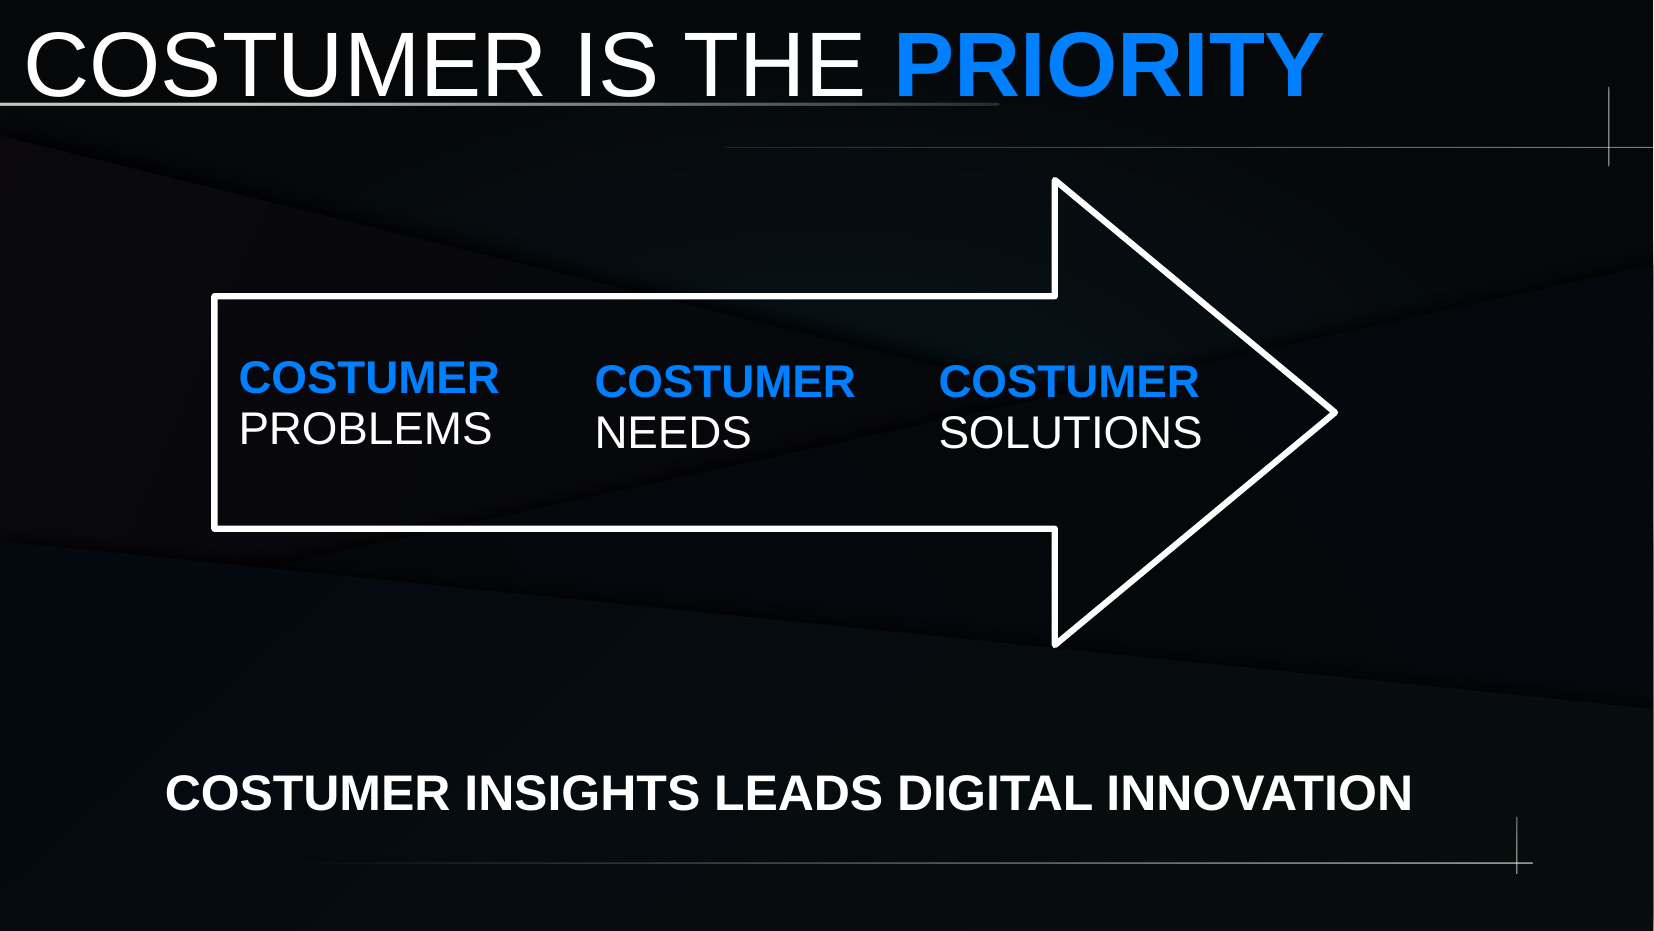

# COSTUMER IS THE PRIORITY
COSTUMER PROBLEMS
COSTUMER NEEDS
COSTUMER SOLUTIONS
COSTUMER INSIGHTS LEADS DIGITAL INNOVATION